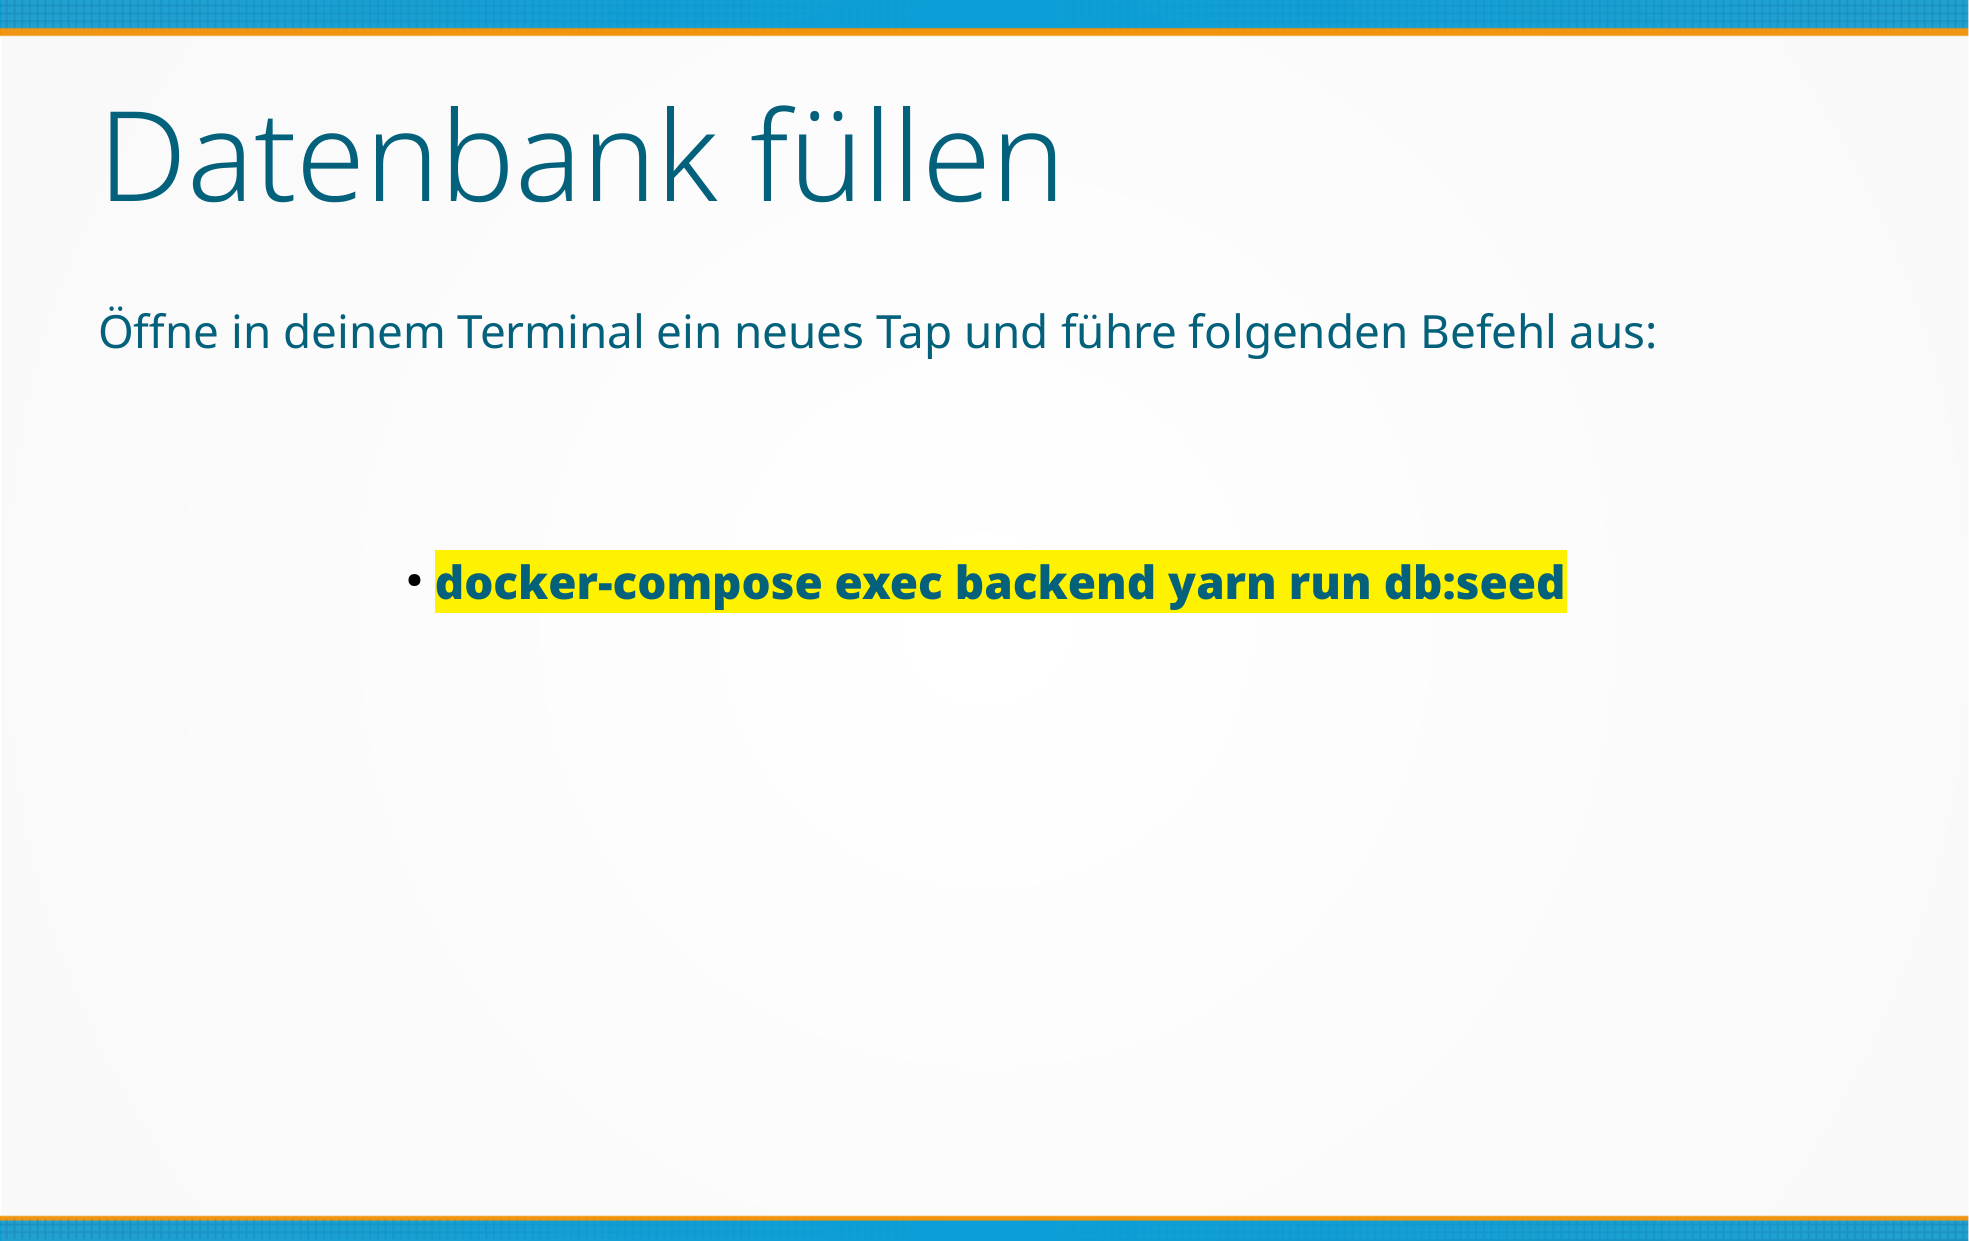

# Datenbank füllen
Öffne in deinem Terminal ein neues Tap und führe folgenden Befehl aus:
 docker-compose exec backend yarn run db:seed